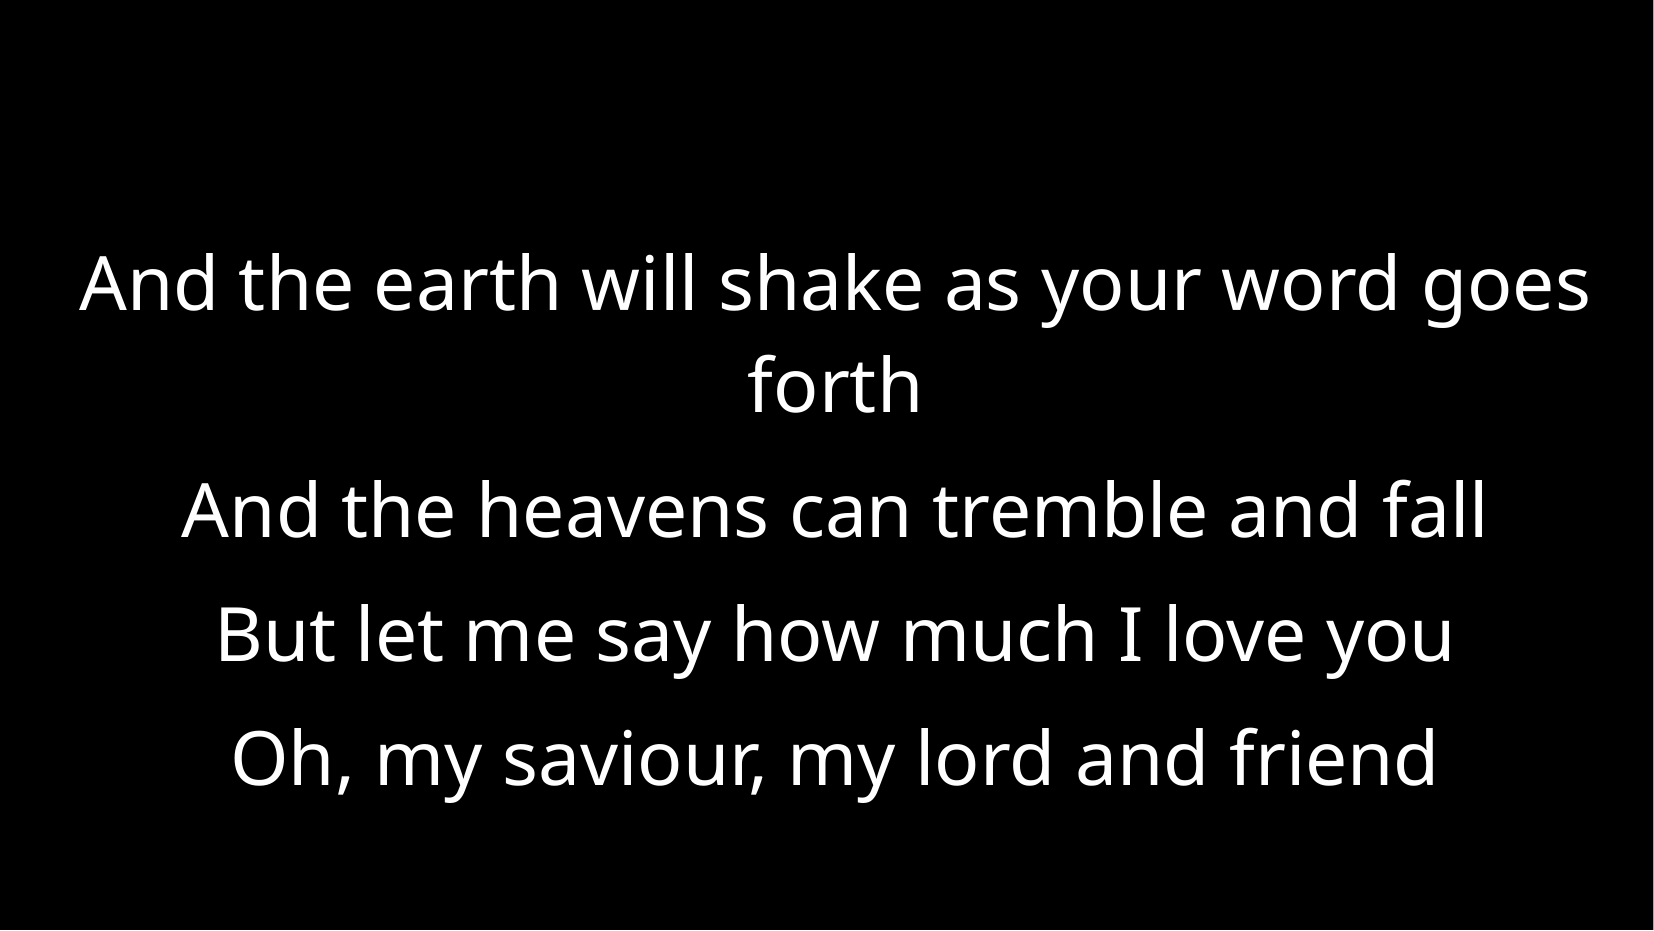

#
And the earth will shake as your word goes forth
And the heavens can tremble and fall
But let me say how much I love you
Oh, my saviour, my lord and friend